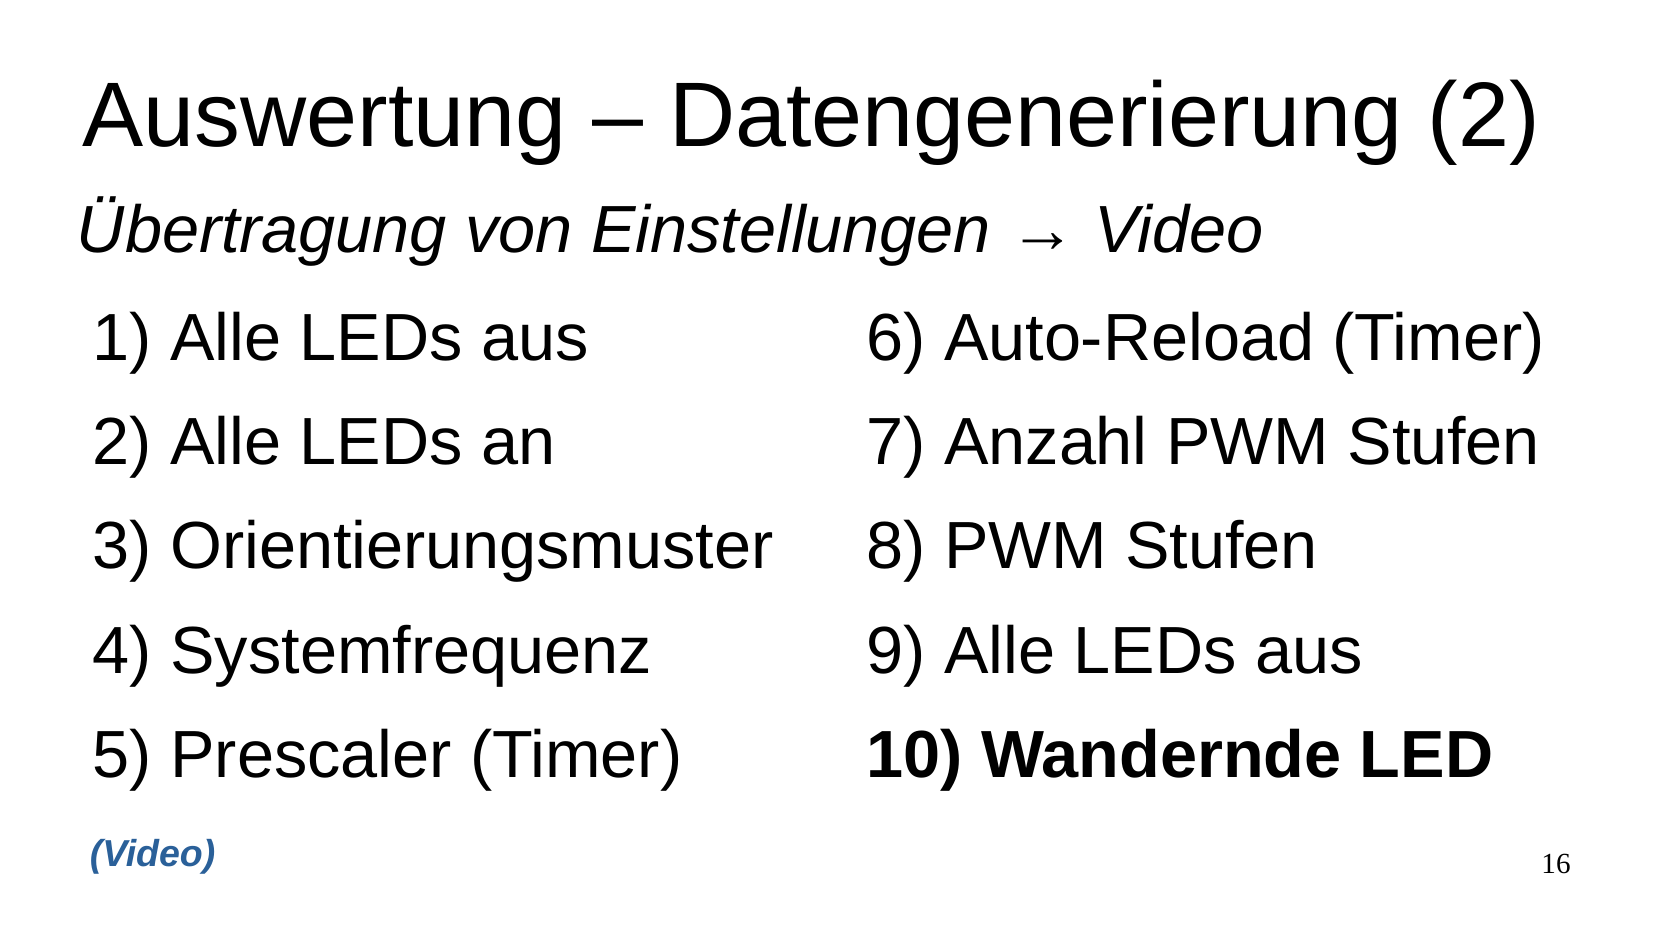

# Auswertung – Datengenerierung (2)
Übertragung von Einstellungen → Video
 Alle LEDs aus
 Alle LEDs an
 Orientierungsmuster
 Systemfrequenz
 Prescaler (Timer)
 Auto-Reload (Timer)
 Anzahl PWM Stufen
 PWM Stufen
 Alle LEDs aus
 Wandernde LED
(Video)
16